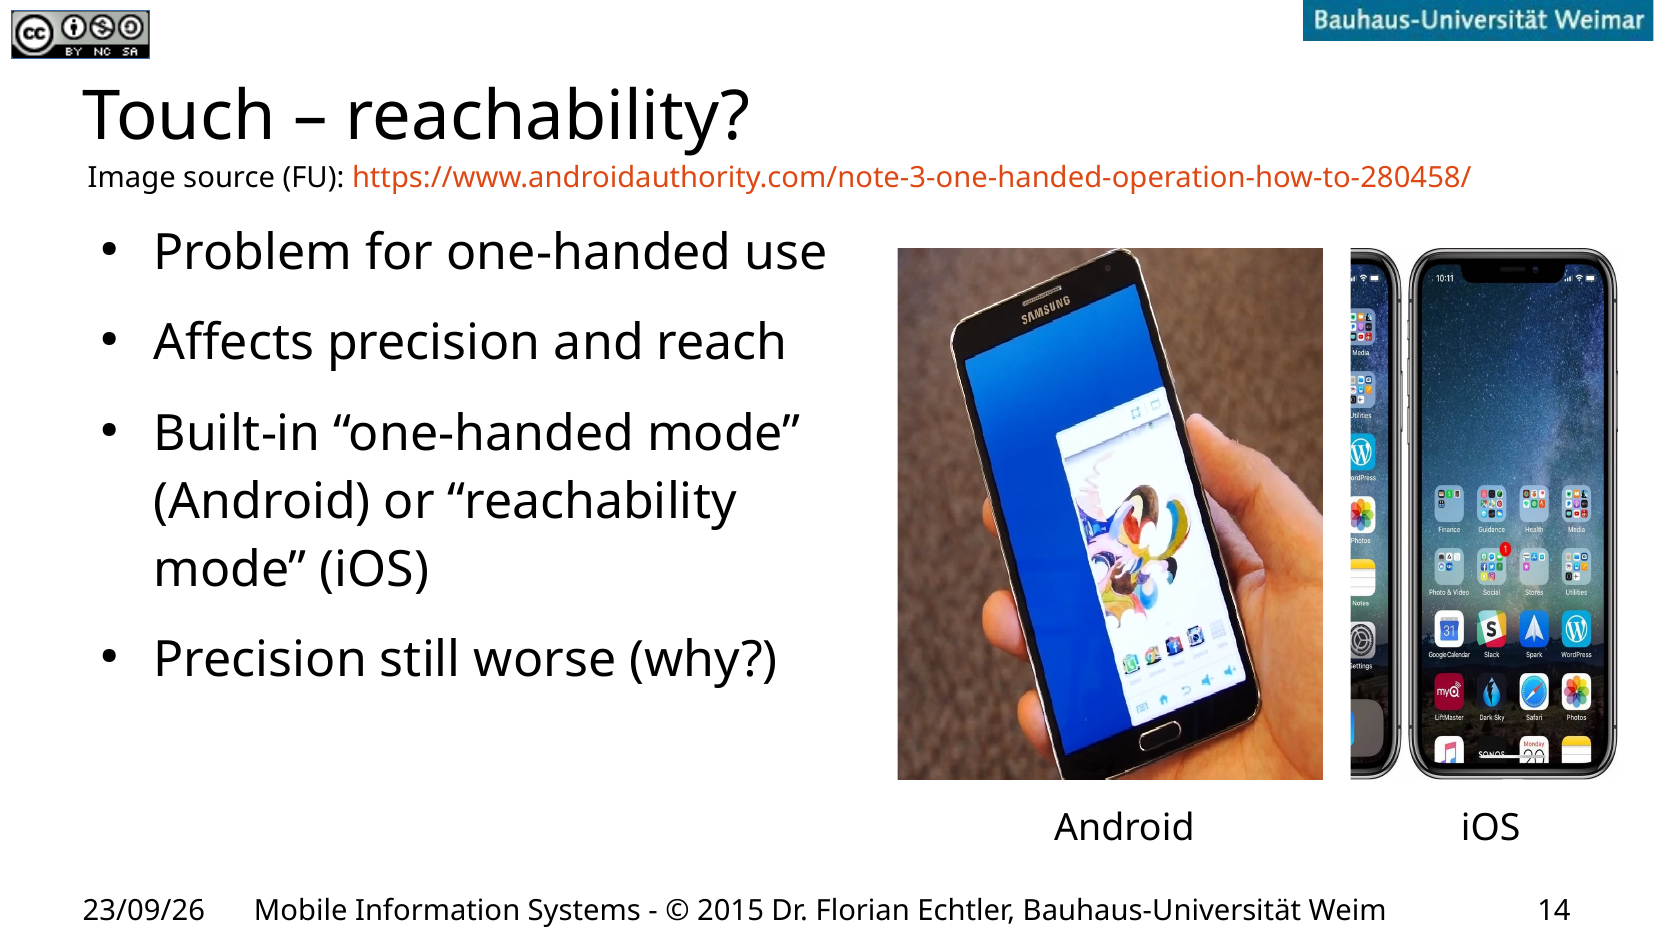

# Touch – reachability?
Image source (FU): https://www.androidauthority.com/note-3-one-handed-operation-how-to-280458/
Problem for one-handed use
Affects precision and reach
Built-in “one-handed mode” (Android) or “reachability mode” (iOS)
Precision still worse (why?)
Android
iOS
Mobile Information Systems - © 2015 Dr. Florian Echtler, Bauhaus-Universität Weimar
14